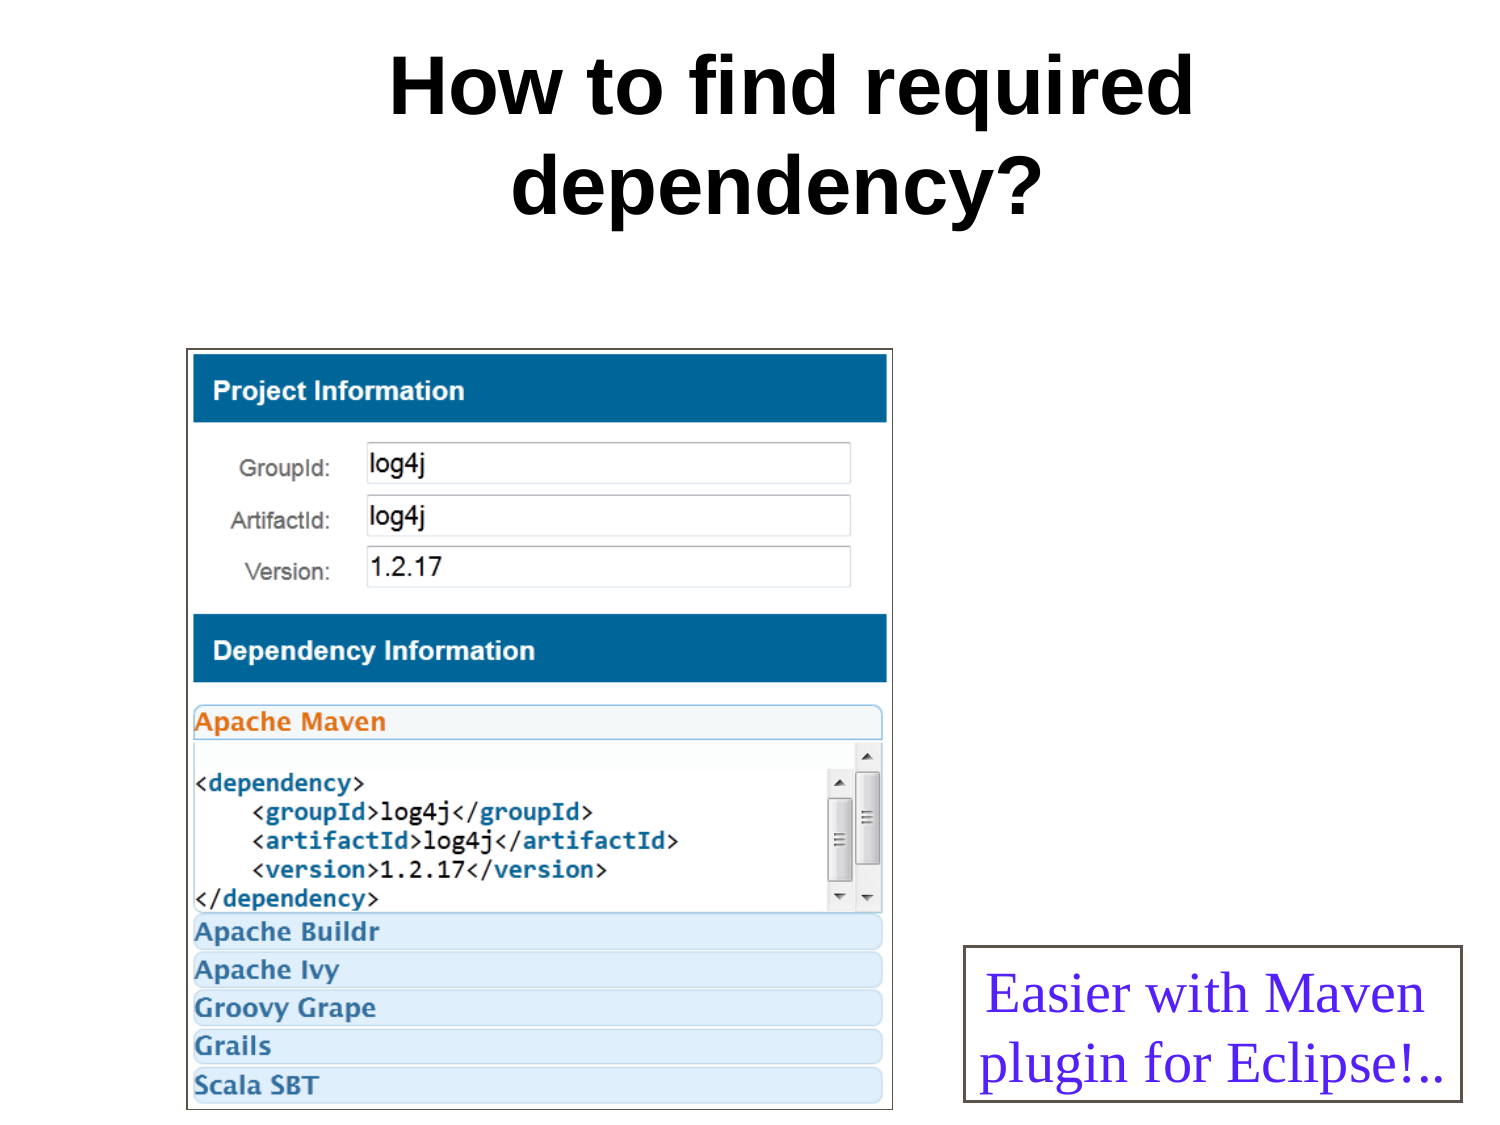

# How to find required dependency?
Easier with Maven
plugin for Eclipse!..